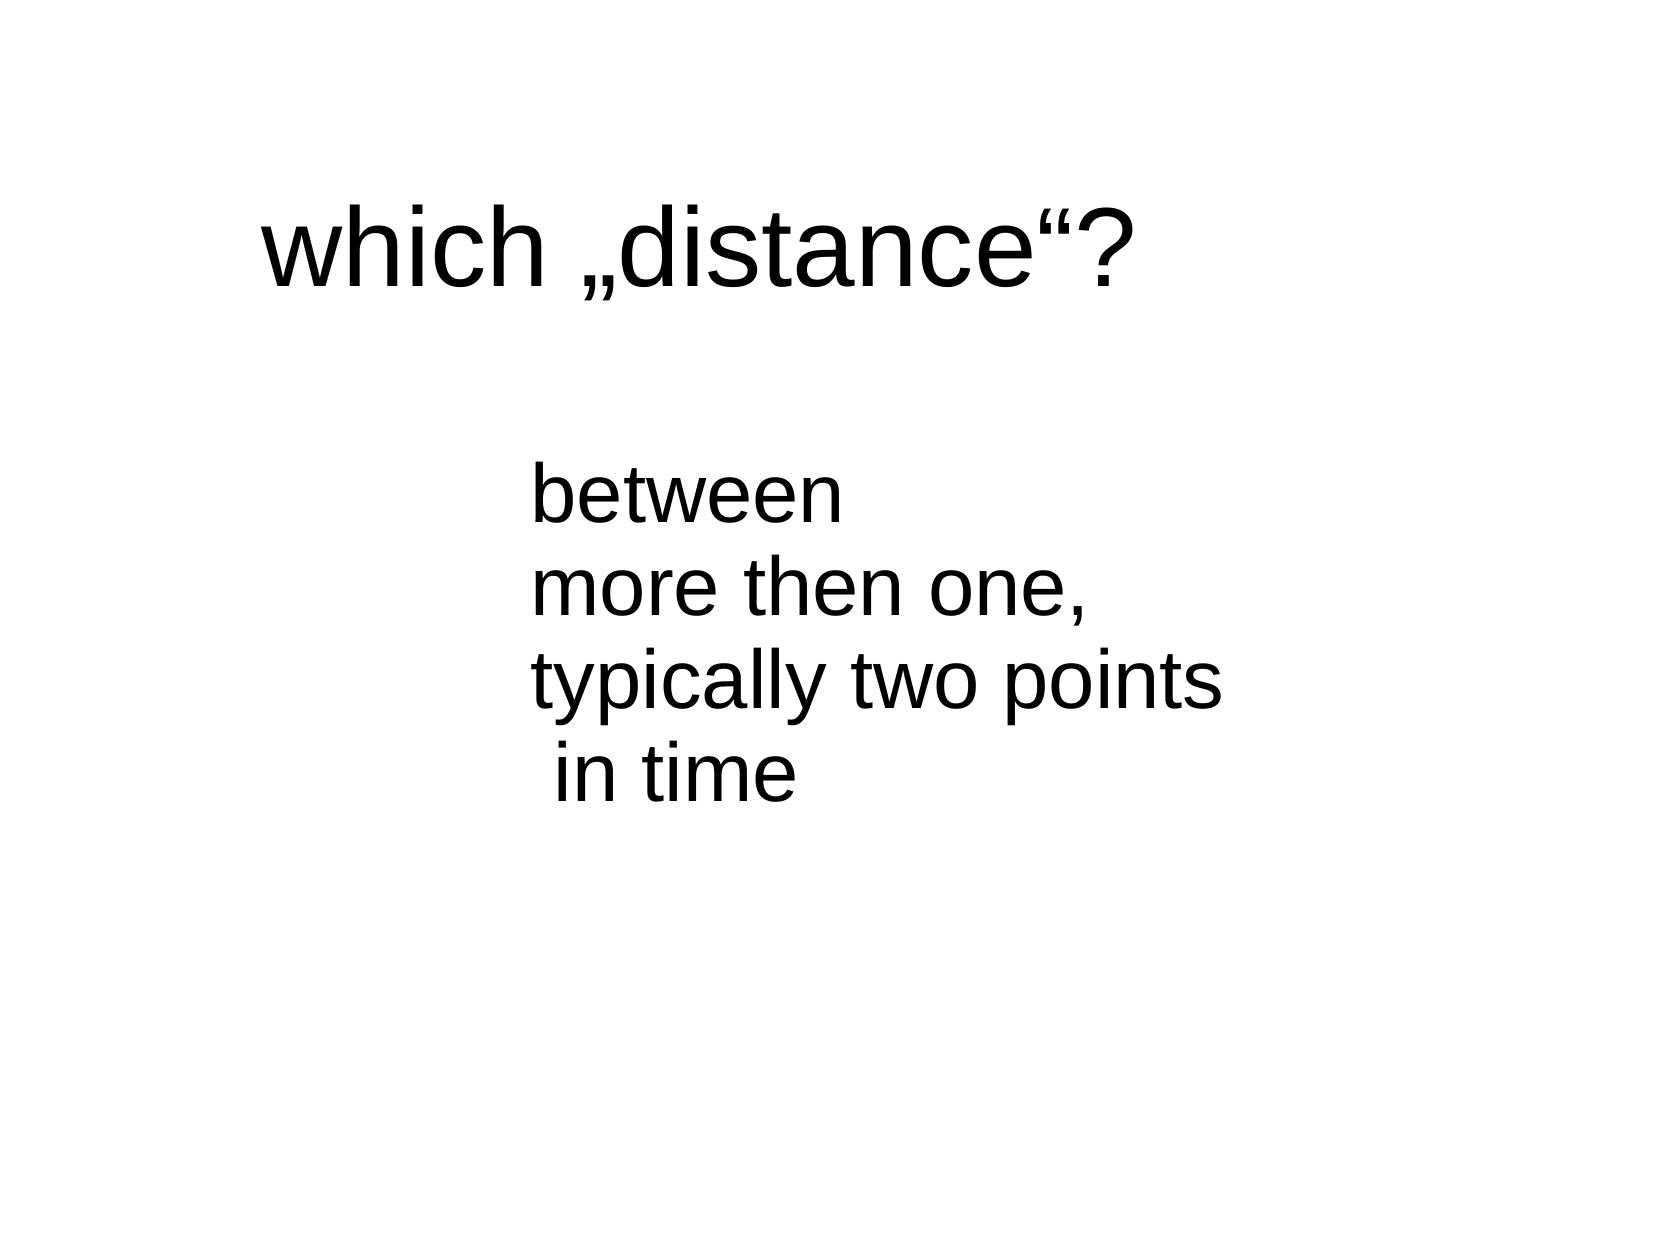

which „distance“?
between
more then one,
typically two points
 in time